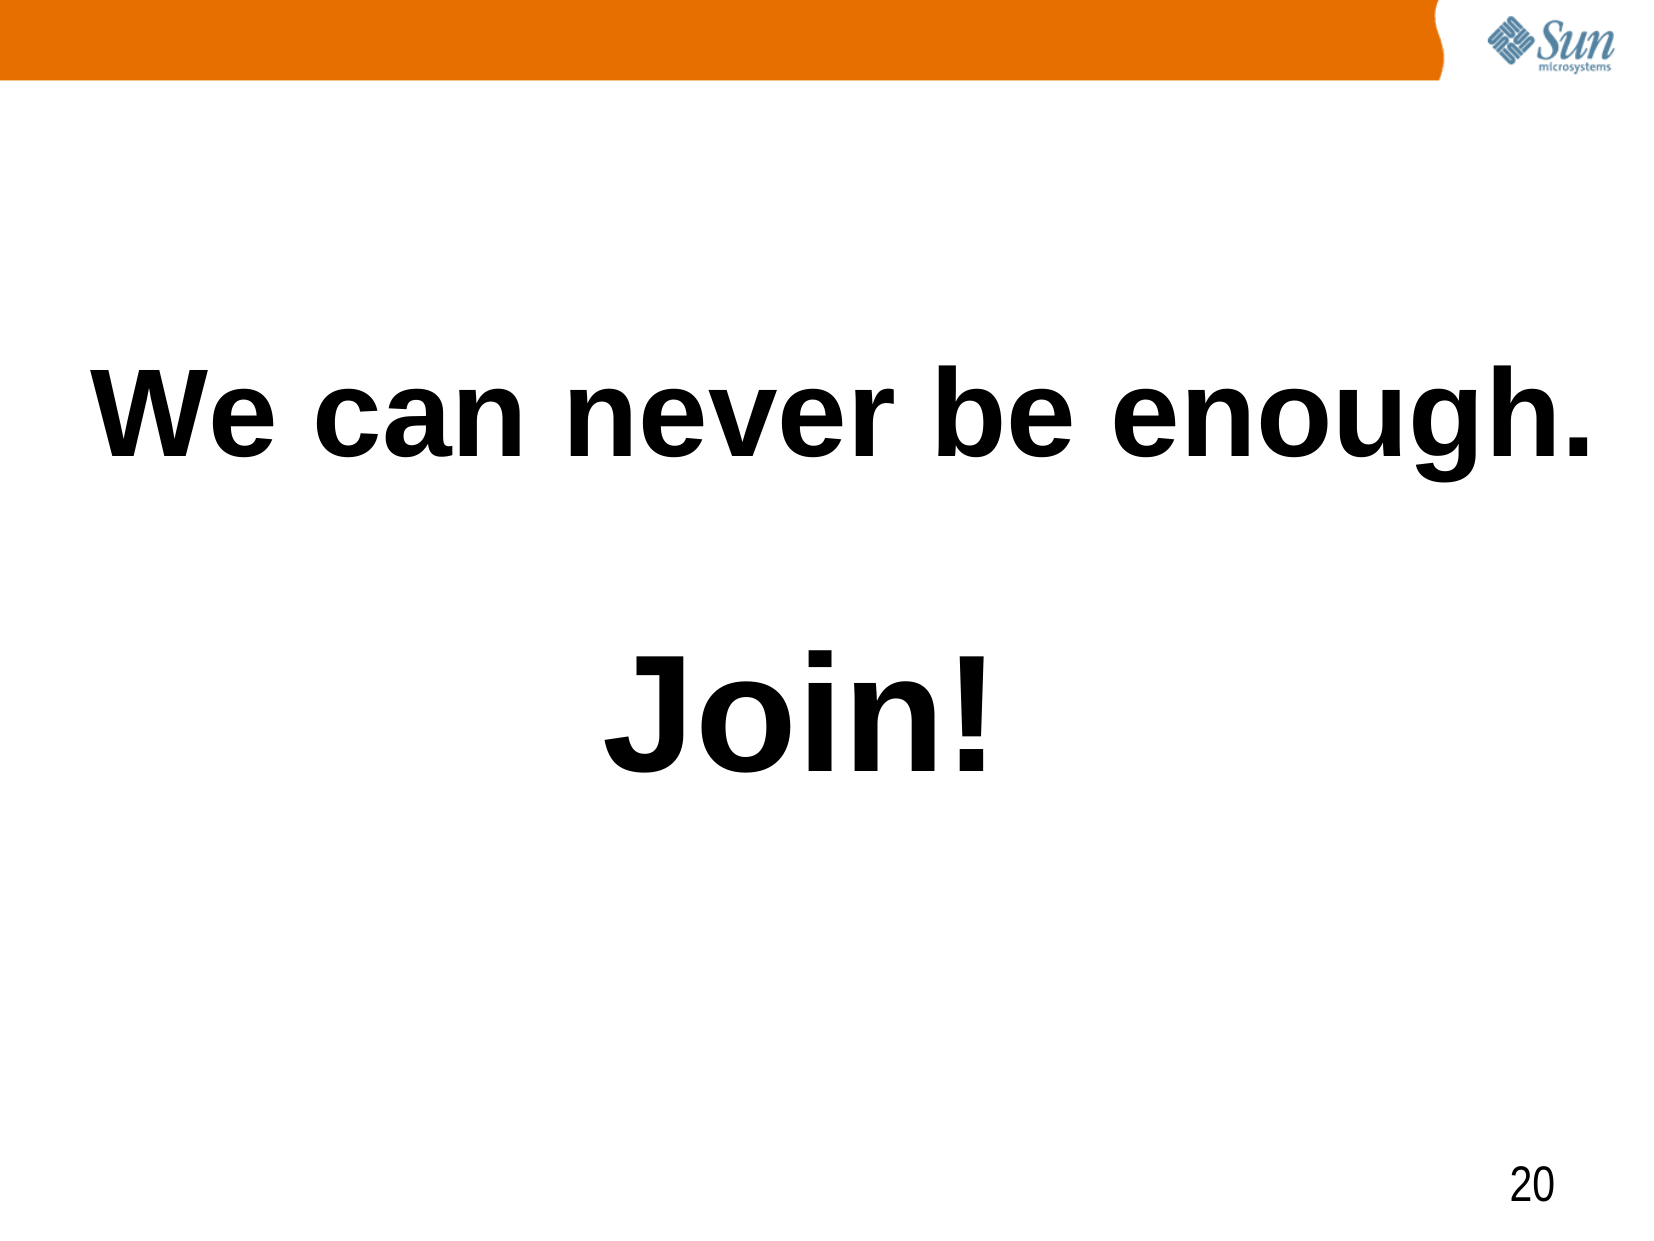

# We can never be enough.
Join!